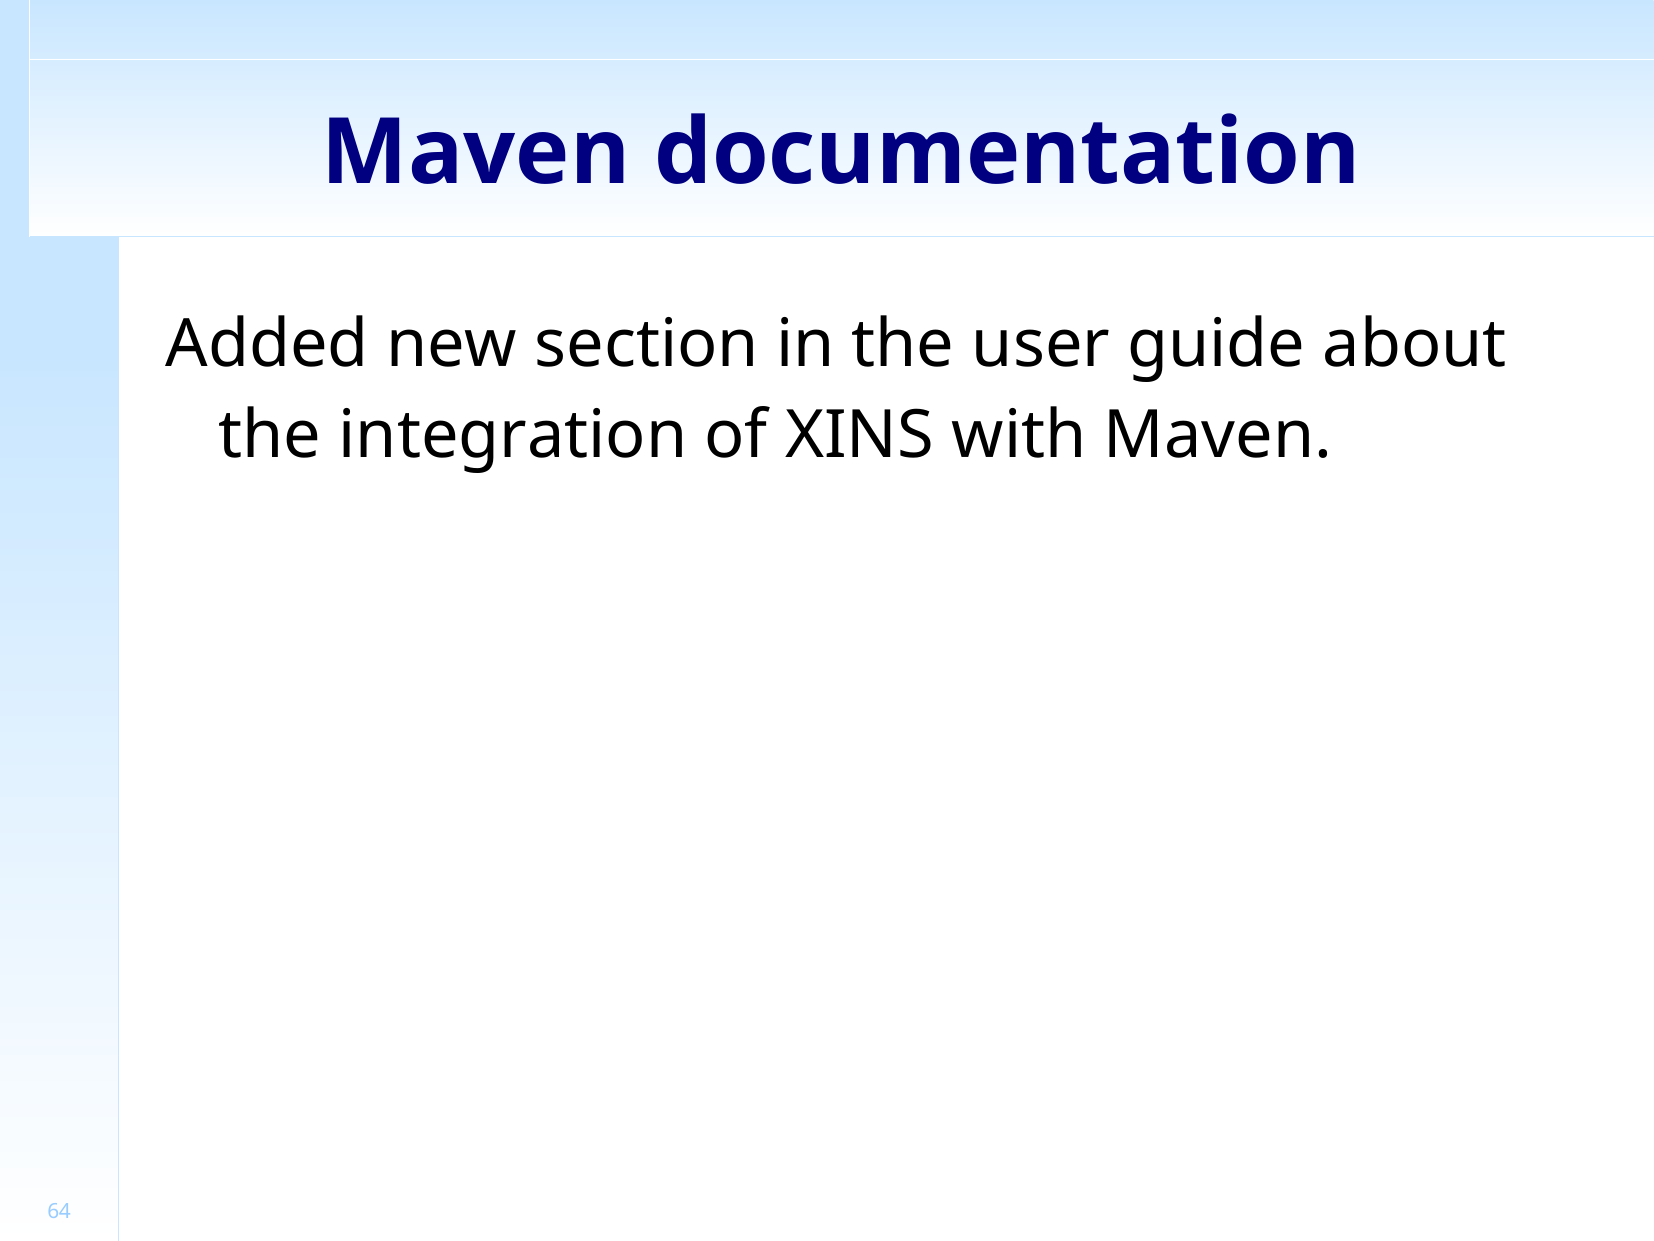

# Maven documentation
Added new section in the user guide about the integration of XINS with Maven.